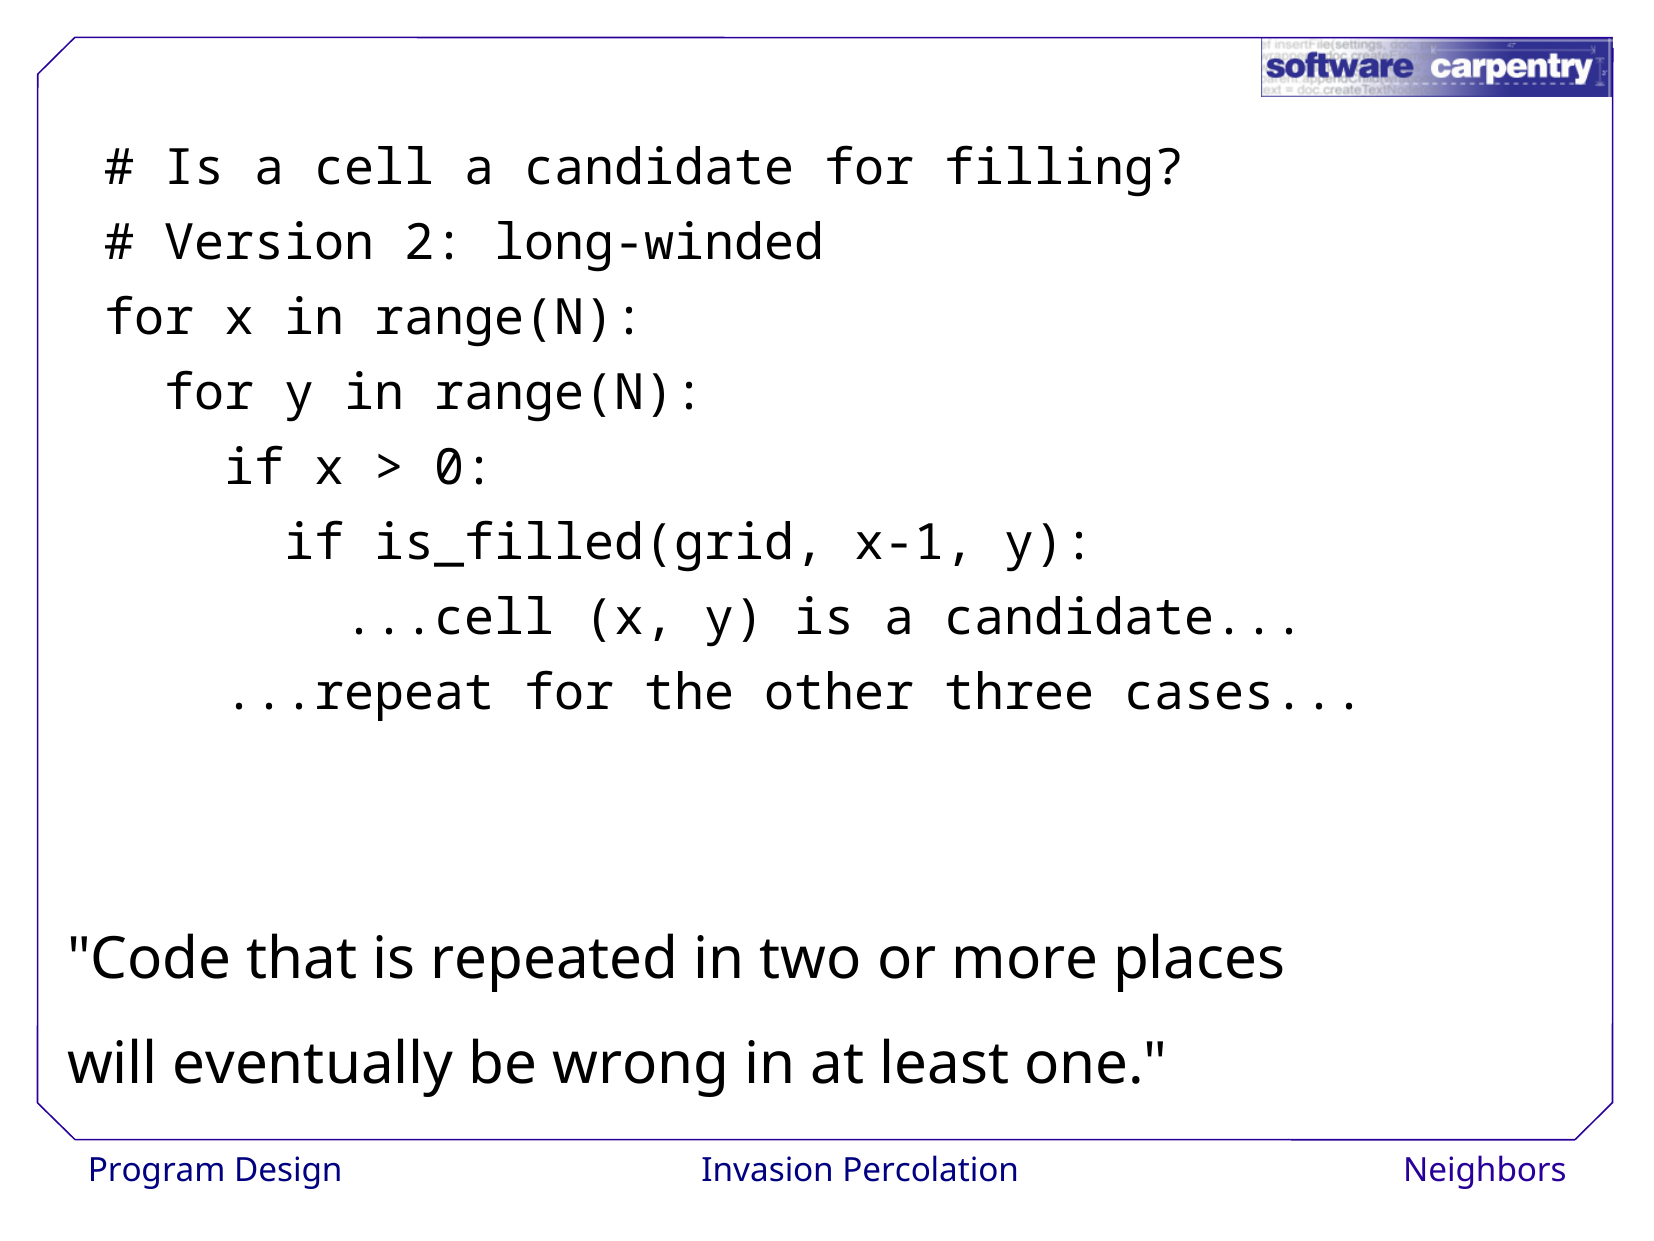

# Is a cell a candidate for filling?
# Version 2: long-winded
for x in range(N):
 for y in range(N):
 if x > 0:
 if is_filled(grid, x-1, y):
 ...cell (x, y) is a candidate...
 ...repeat for the other three cases...
"Code that is repeated in two or more places
will eventually be wrong in at least one."